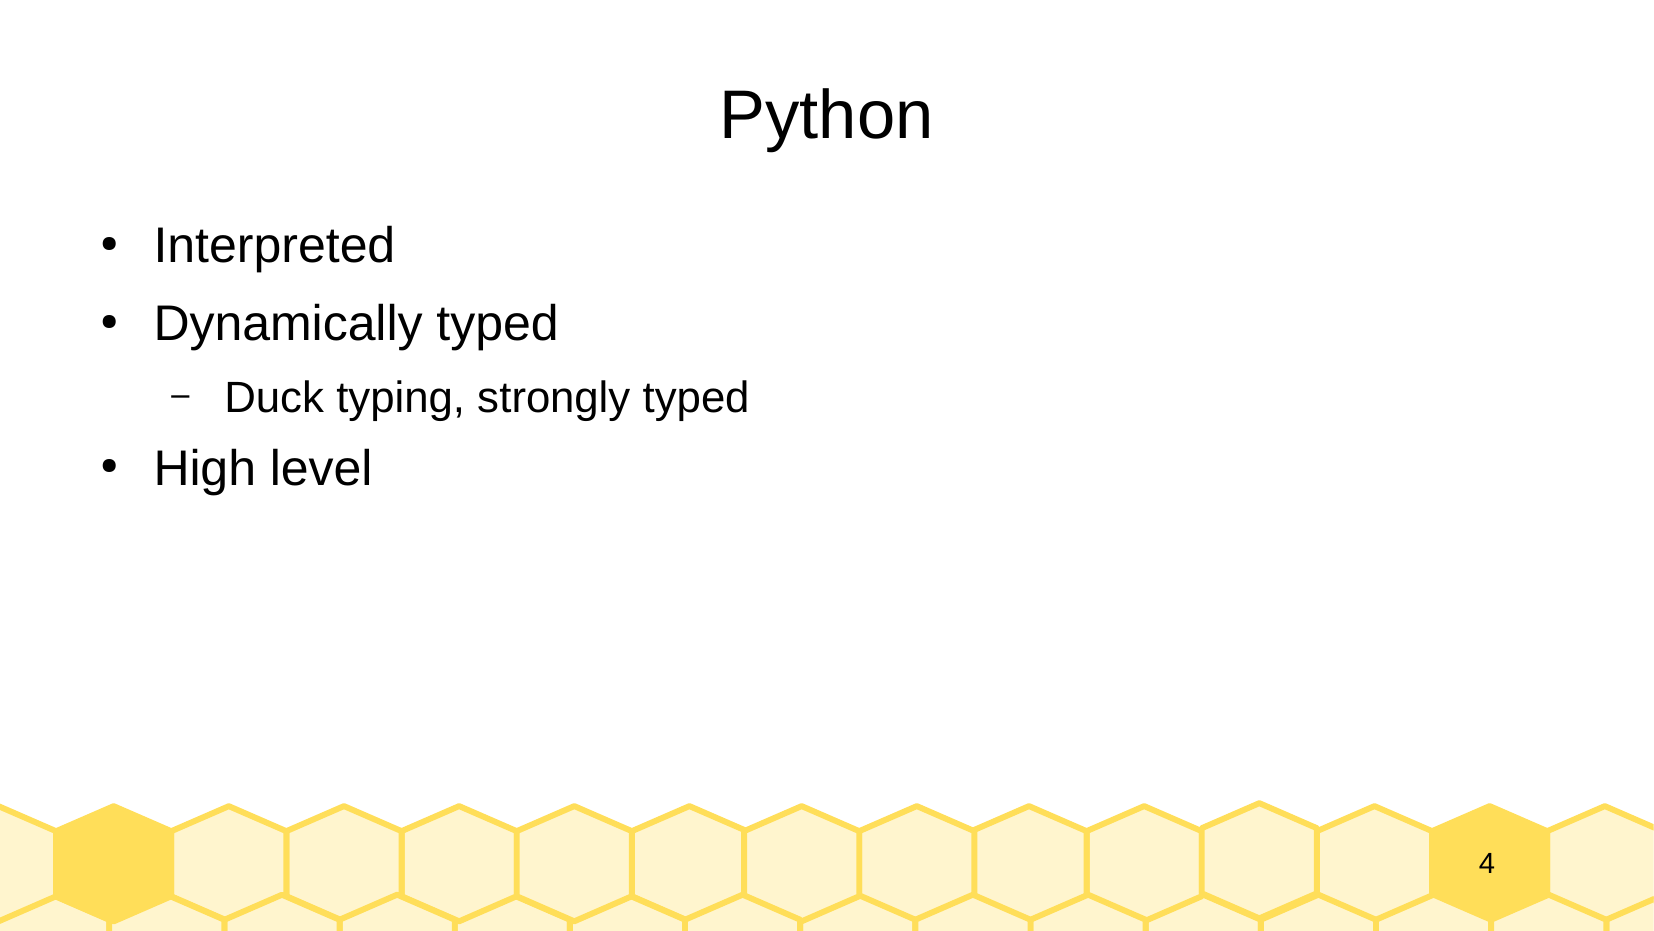

# Python
Interpreted
Dynamically typed
Duck typing, strongly typed
High level